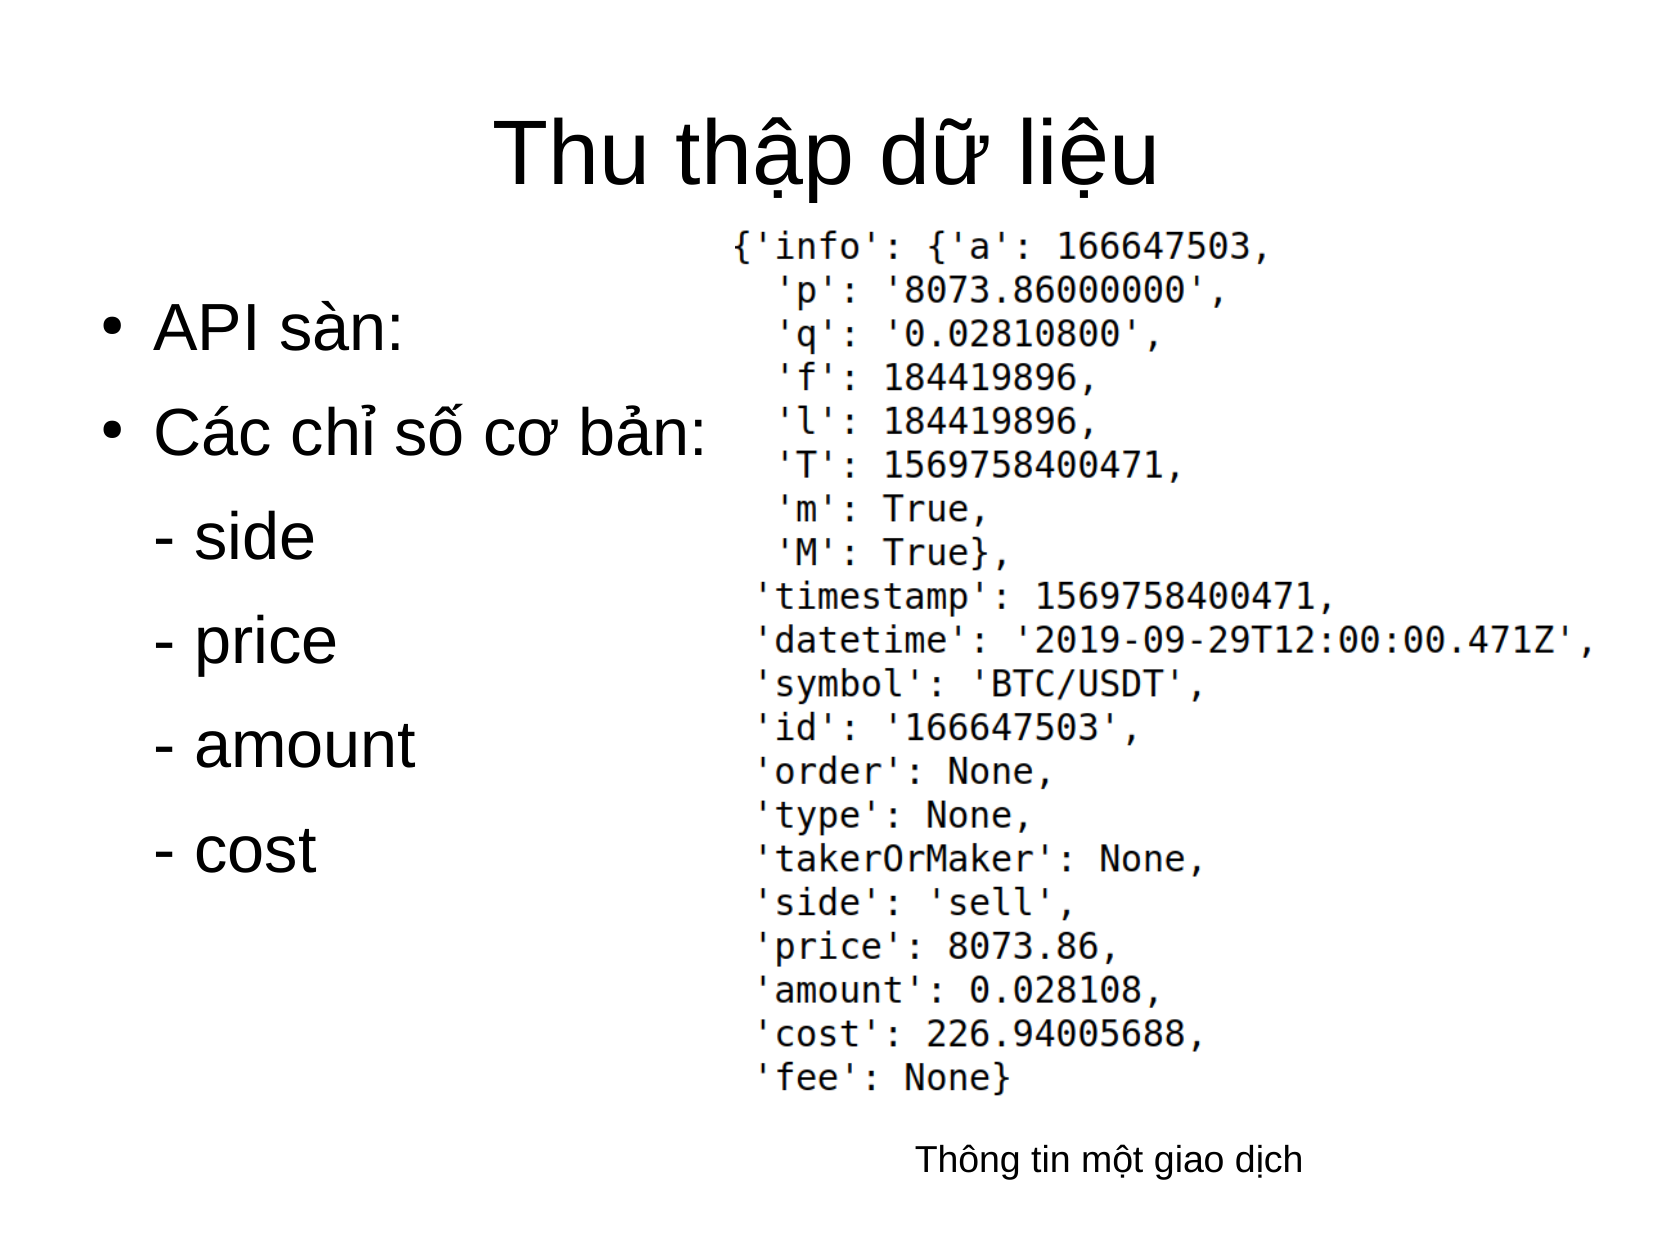

# Thu thập dữ liệu
API sàn:
Các chỉ số cơ bản:
- side
- price
- amount
- cost
Thông tin một giao dịch